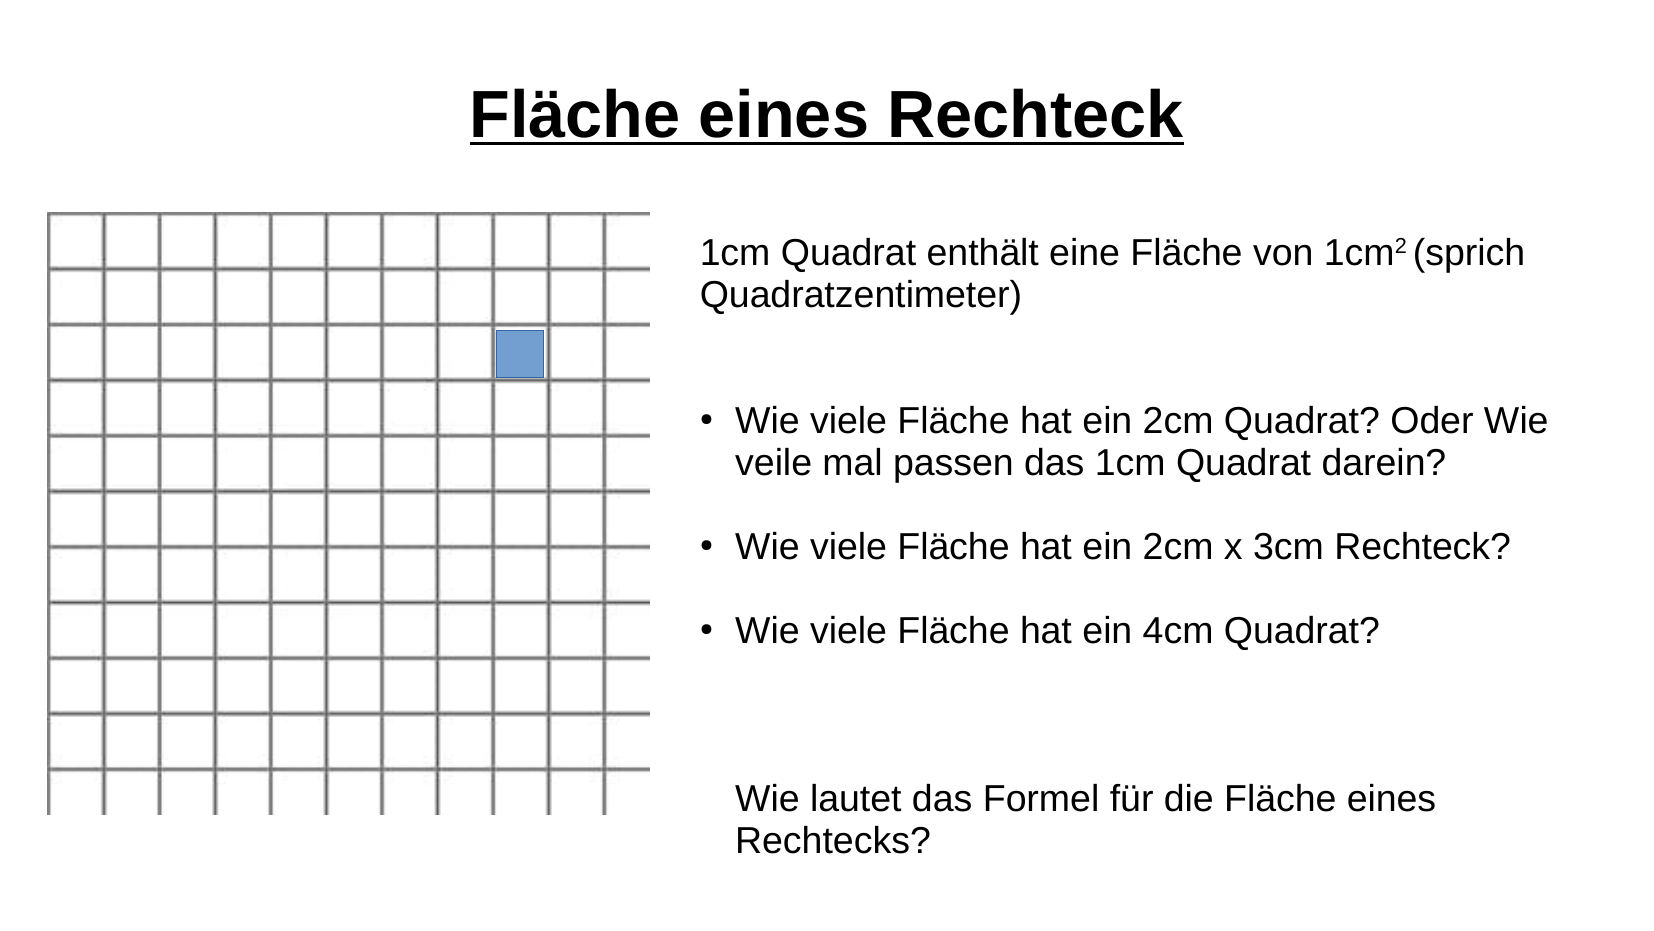

# Fläche eines Rechteck
1cm Quadrat enthält eine Fläche von 1cm2 (sprich Quadratzentimeter)
Wie viele Fläche hat ein 2cm Quadrat? Oder Wie veile mal passen das 1cm Quadrat darein?
Wie viele Fläche hat ein 2cm x 3cm Rechteck?
Wie viele Fläche hat ein 4cm Quadrat?
Wie lautet das Formel für die Fläche eines Rechtecks?